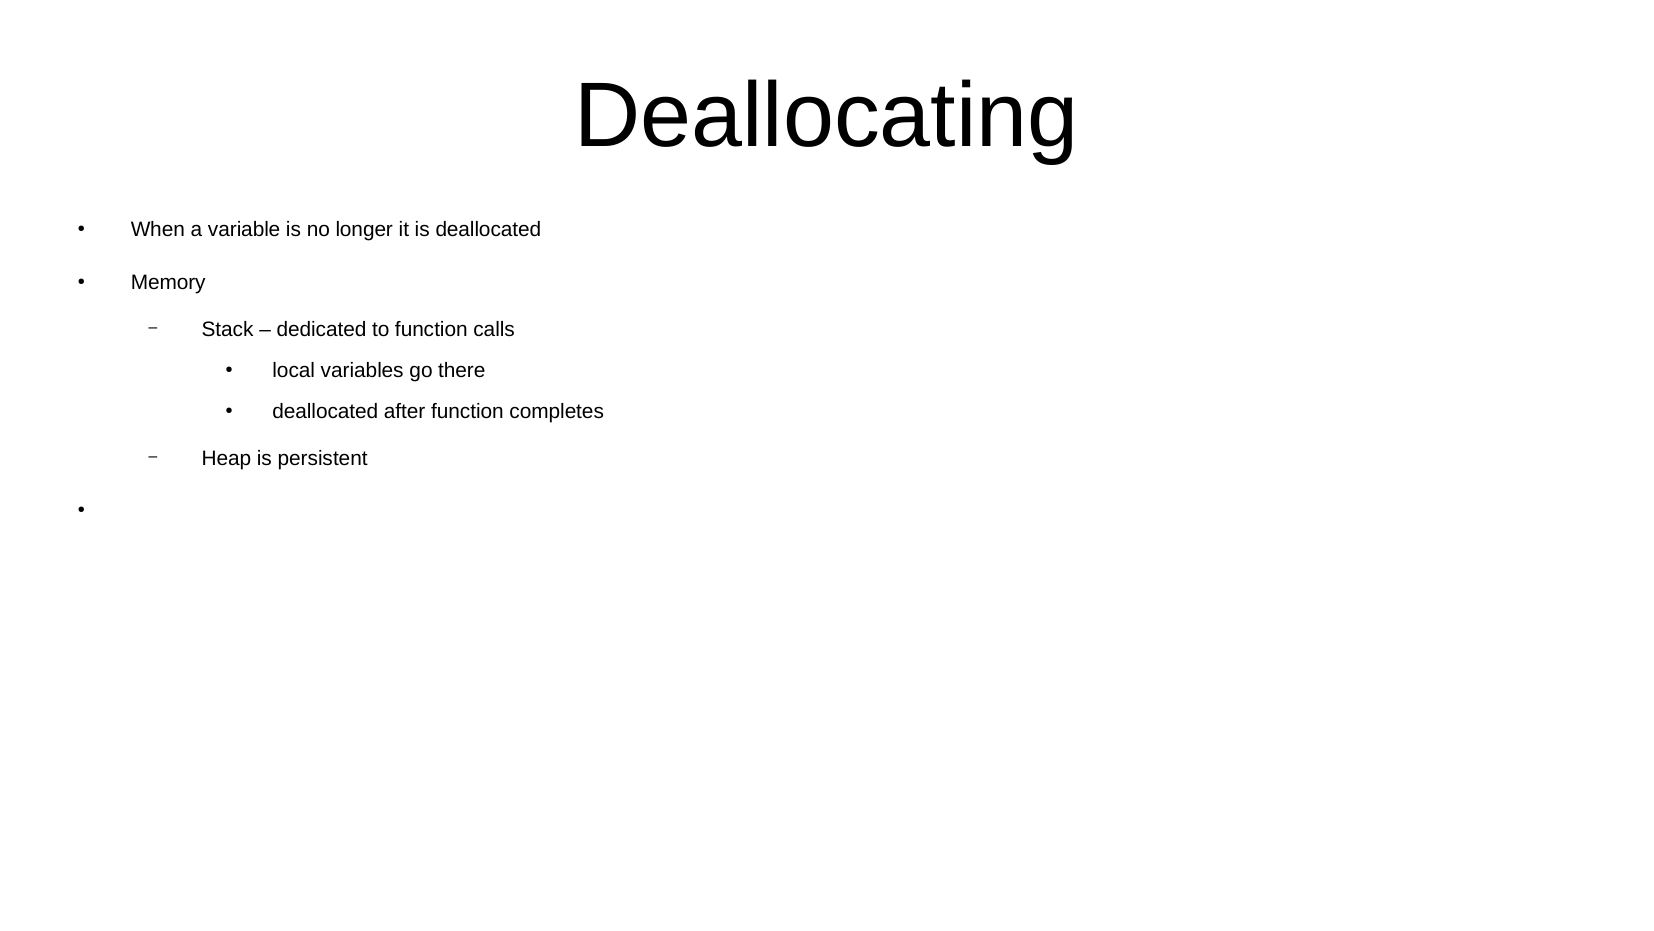

# Deallocating
When a variable is no longer it is deallocated
Memory
Stack – dedicated to function calls
local variables go there
deallocated after function completes
Heap is persistent